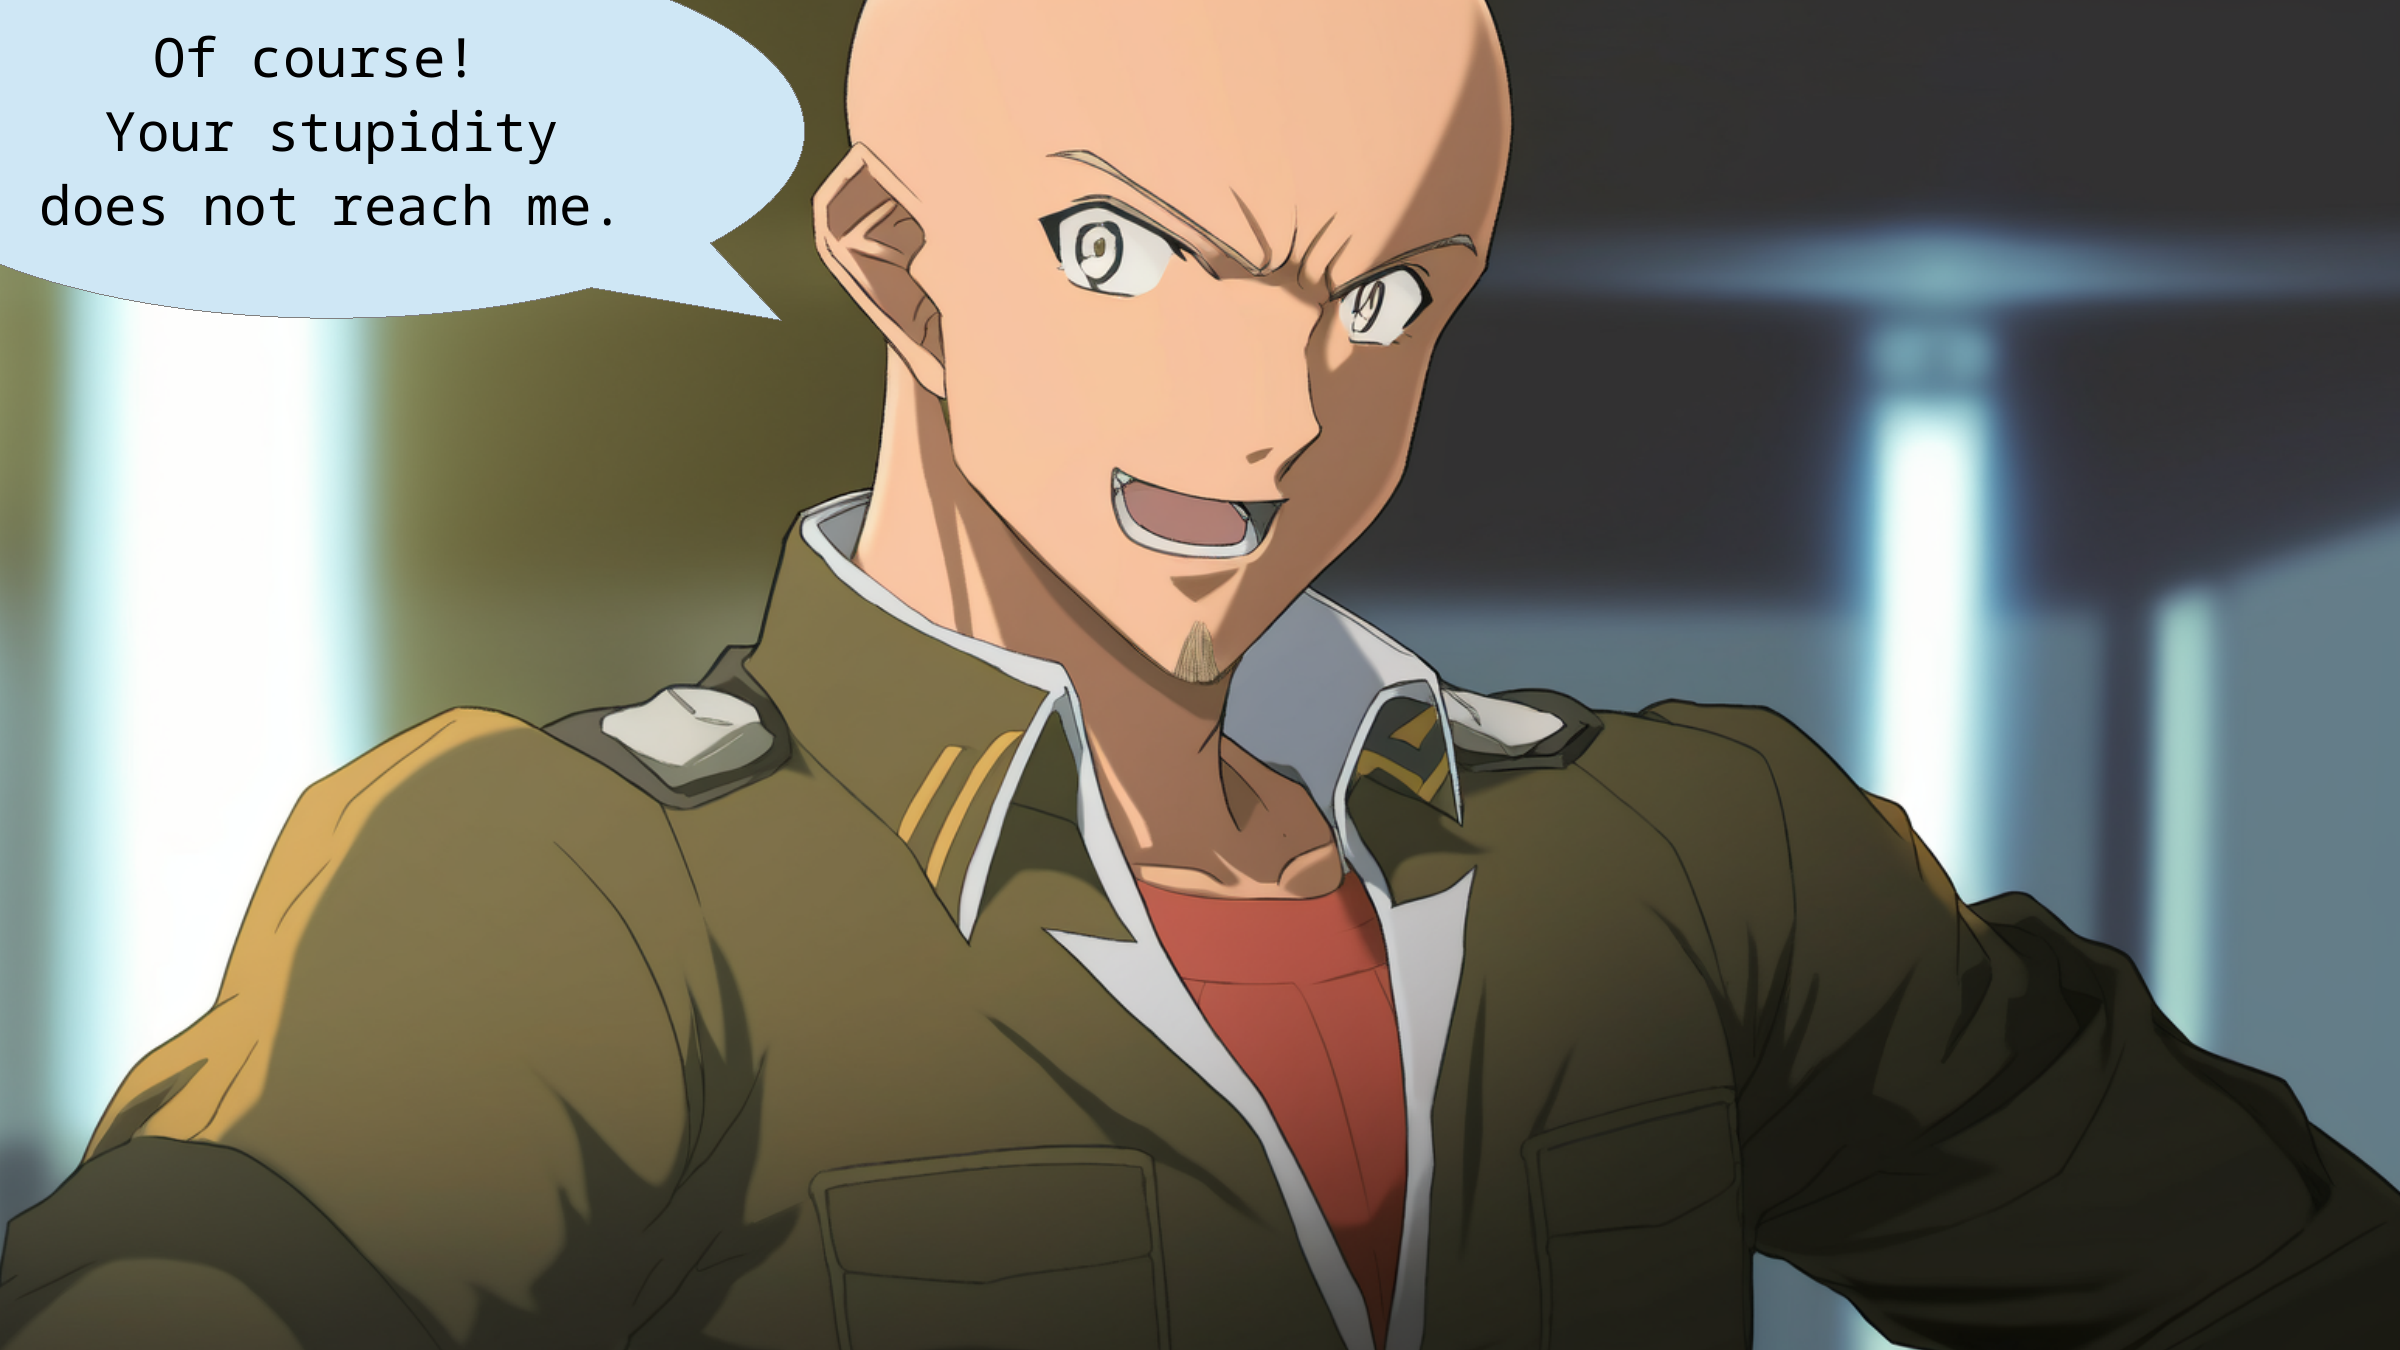

Of course!
Your stupidity
does not reach me.